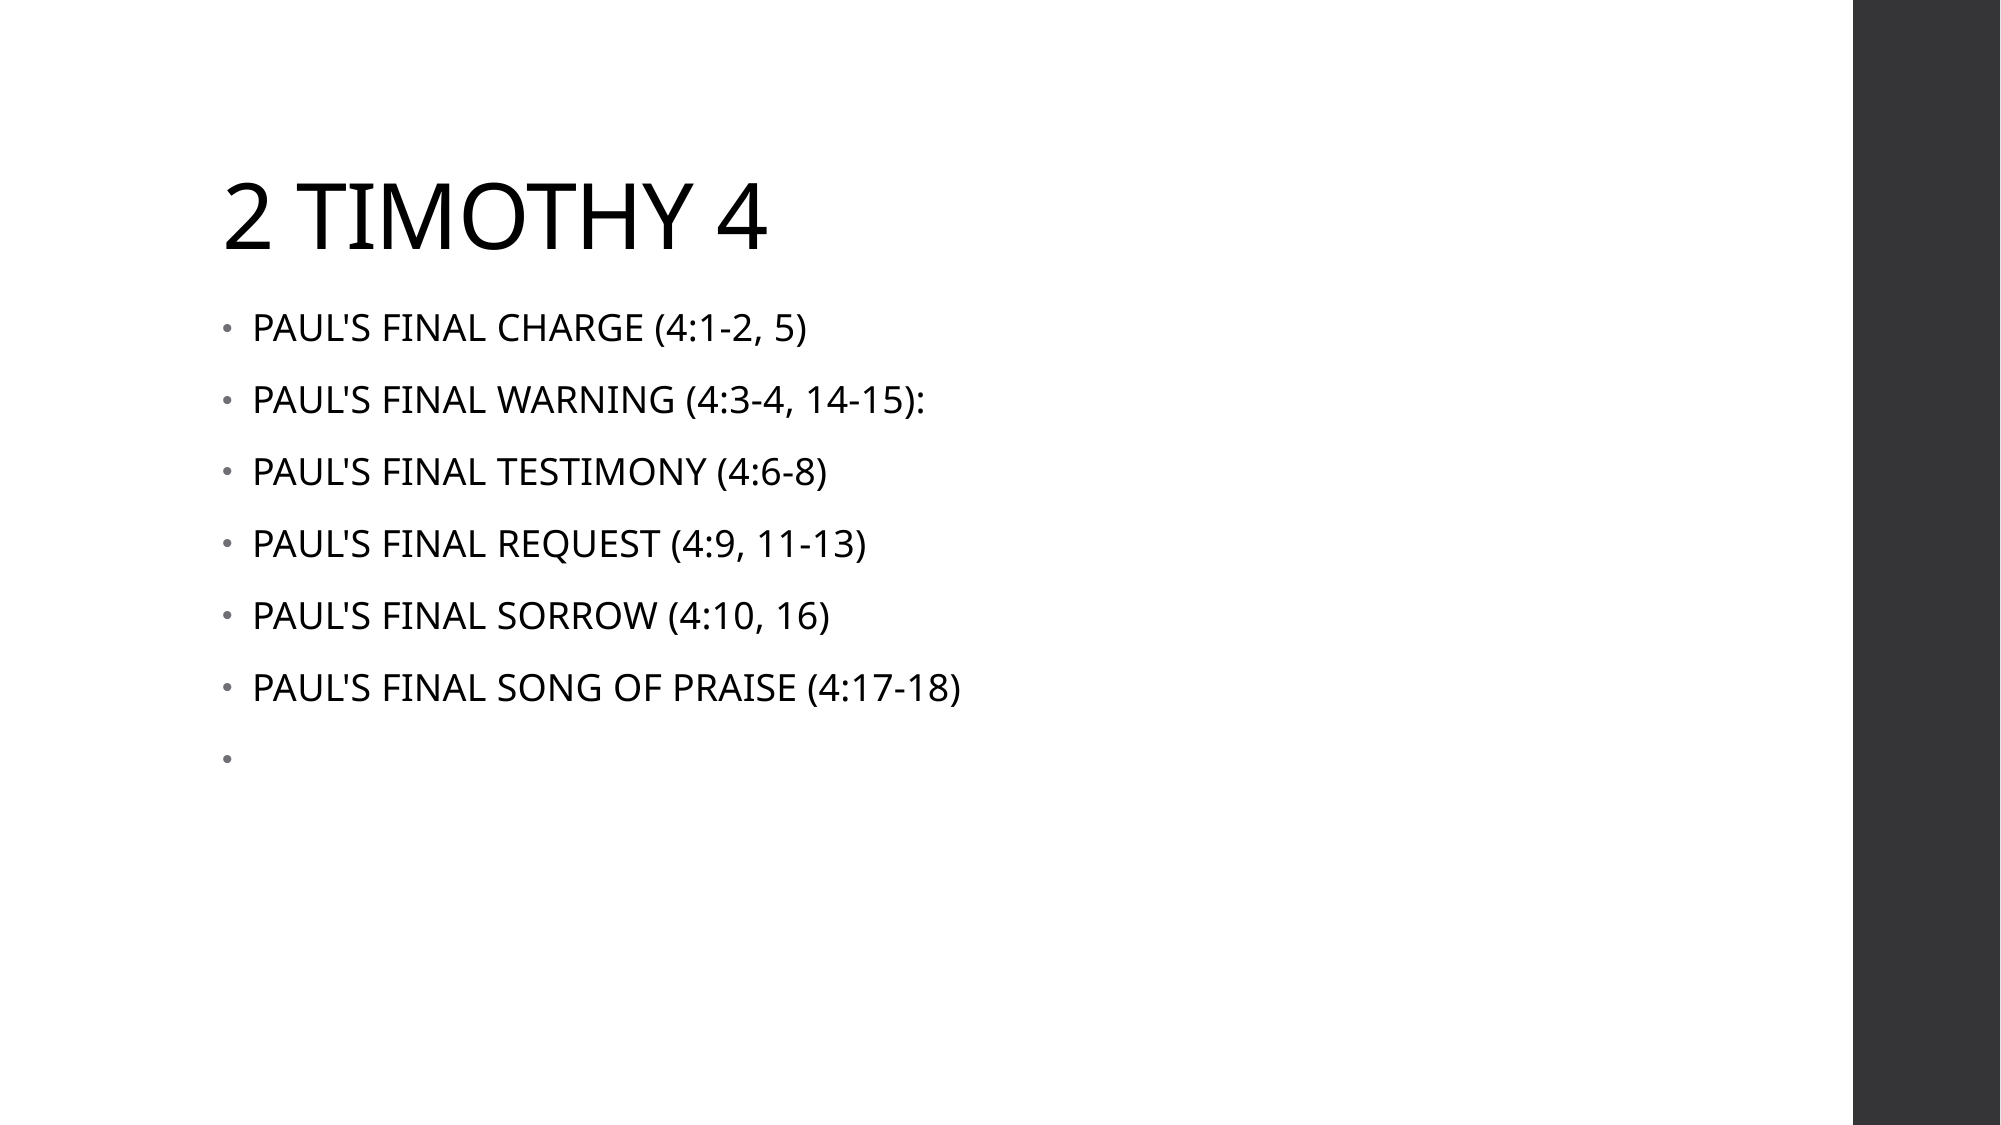

# 2 TIMOTHY 4
PAUL'S FINAL CHARGE (4:1-2, 5)
PAUL'S FINAL WARNING (4:3-4, 14-15):
PAUL'S FINAL TESTIMONY (4:6-8)
PAUL'S FINAL REQUEST (4:9, 11-13)
PAUL'S FINAL SORROW (4:10, 16)
PAUL'S FINAL SONG OF PRAISE (4:17-18)